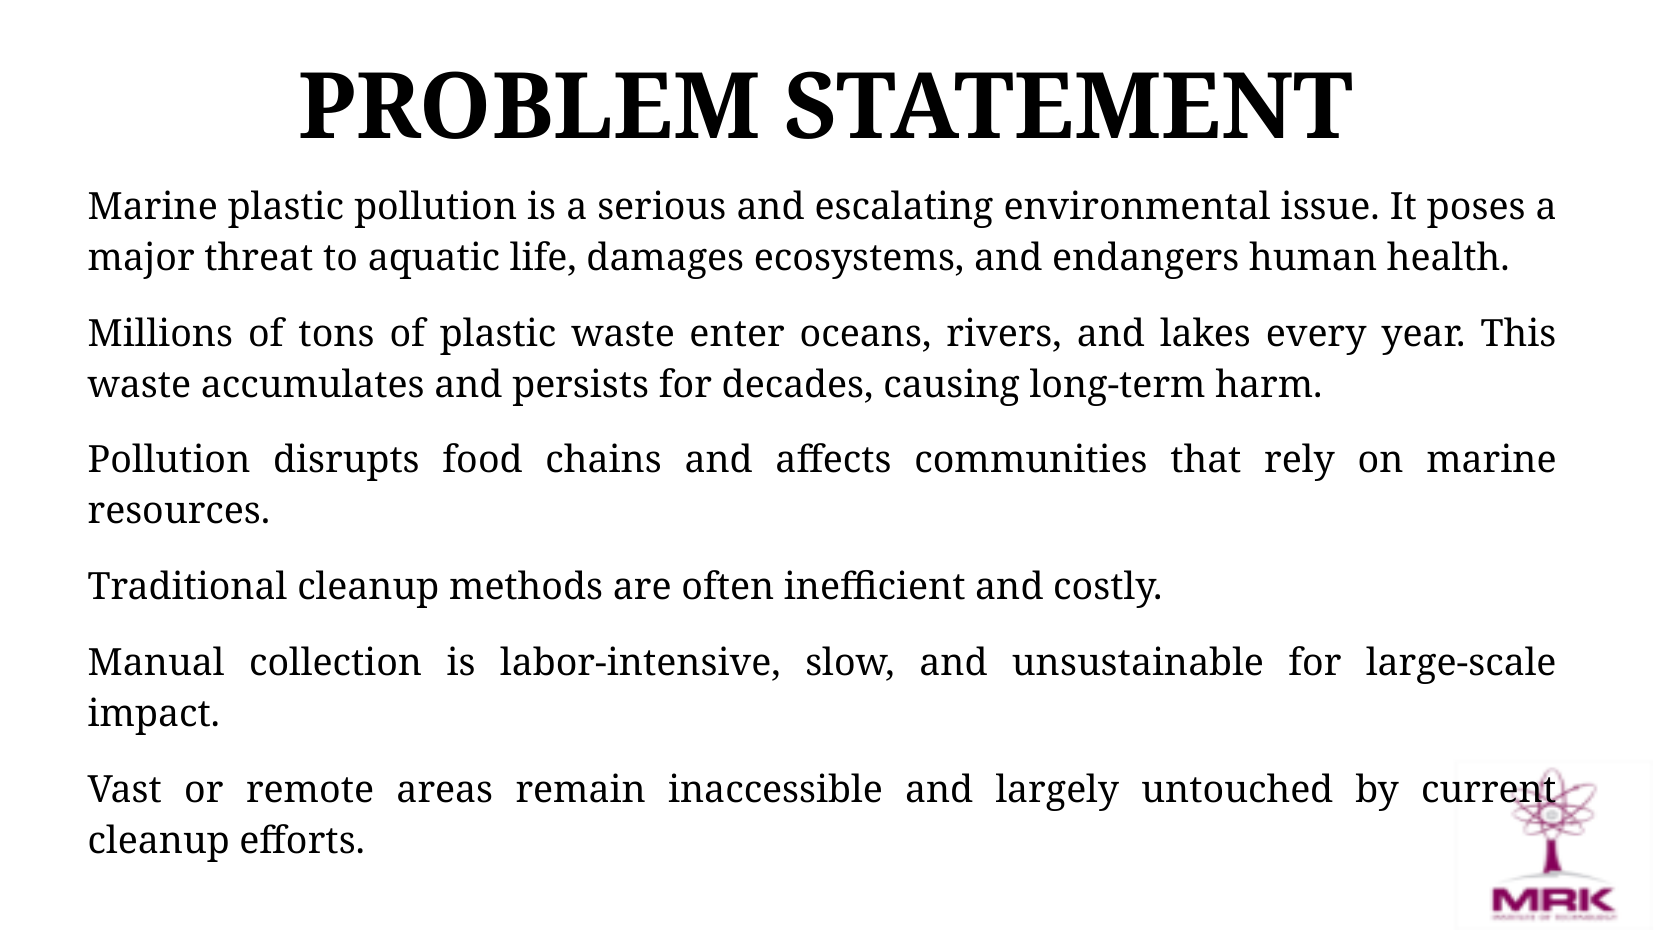

# PROBLEM STATEMENT
Marine plastic pollution is a serious and escalating environmental issue. It poses a major threat to aquatic life, damages ecosystems, and endangers human health.
Millions of tons of plastic waste enter oceans, rivers, and lakes every year. This waste accumulates and persists for decades, causing long-term harm.
Pollution disrupts food chains and affects communities that rely on marine resources.
Traditional cleanup methods are often inefficient and costly.
Manual collection is labor-intensive, slow, and unsustainable for large-scale impact.
Vast or remote areas remain inaccessible and largely untouched by current cleanup efforts.